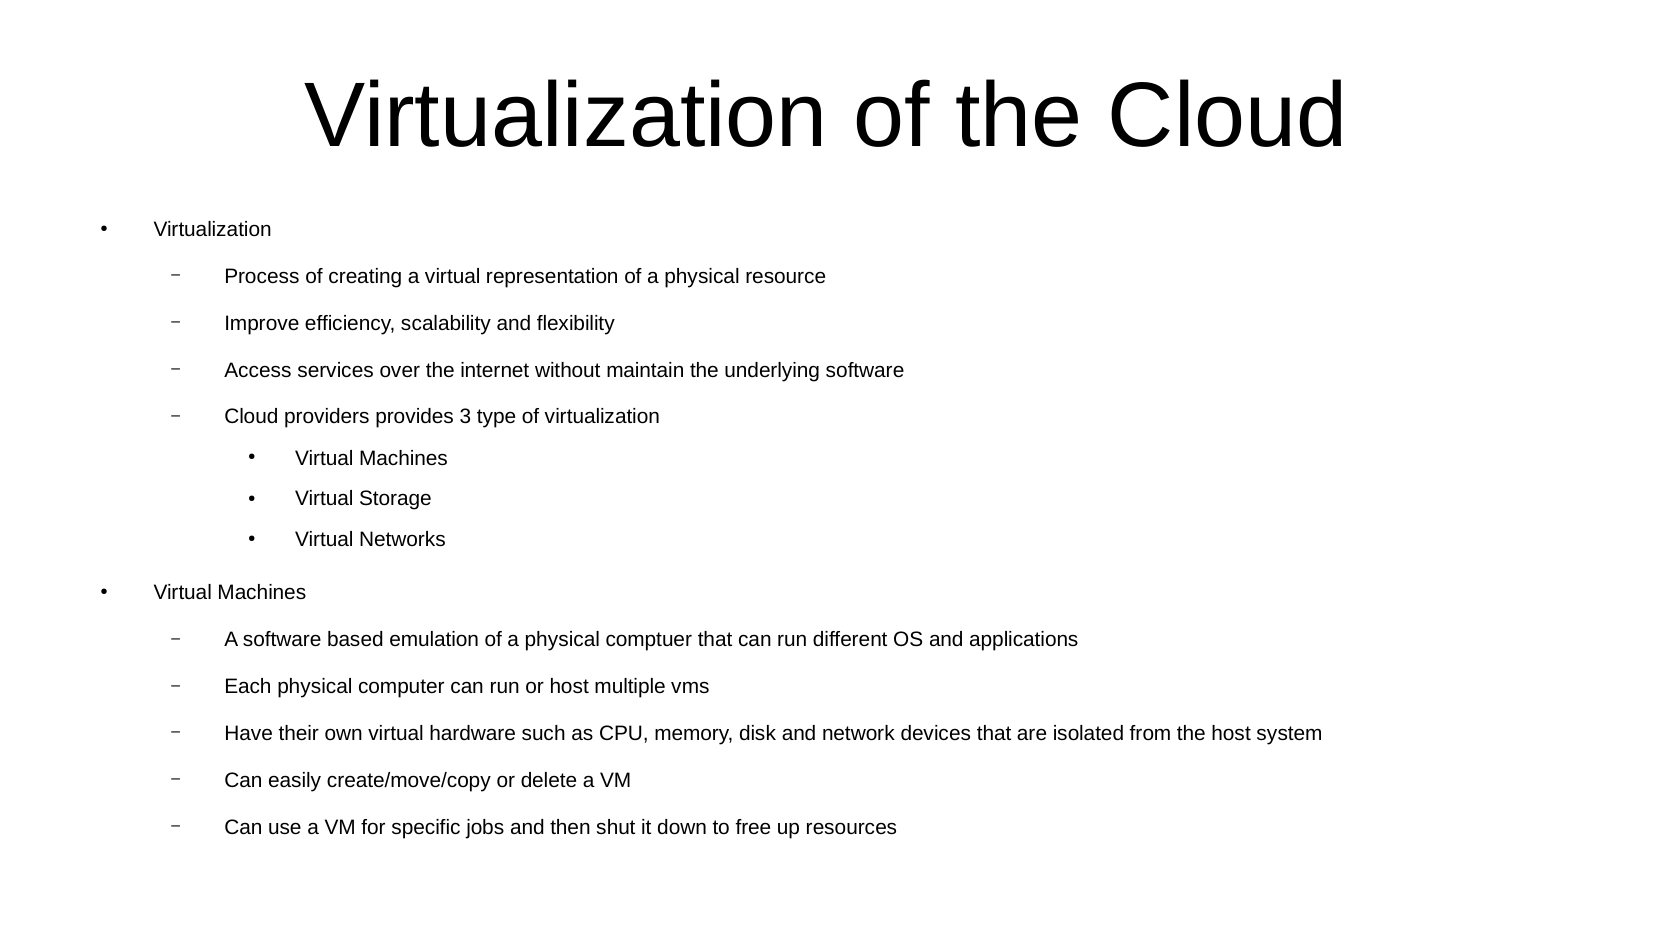

# Virtualization of the Cloud
Virtualization
Process of creating a virtual representation of a physical resource
Improve efficiency, scalability and flexibility
Access services over the internet without maintain the underlying software
Cloud providers provides 3 type of virtualization
Virtual Machines
Virtual Storage
Virtual Networks
Virtual Machines
A software based emulation of a physical comptuer that can run different OS and applications
Each physical computer can run or host multiple vms
Have their own virtual hardware such as CPU, memory, disk and network devices that are isolated from the host system
Can easily create/move/copy or delete a VM
Can use a VM for specific jobs and then shut it down to free up resources